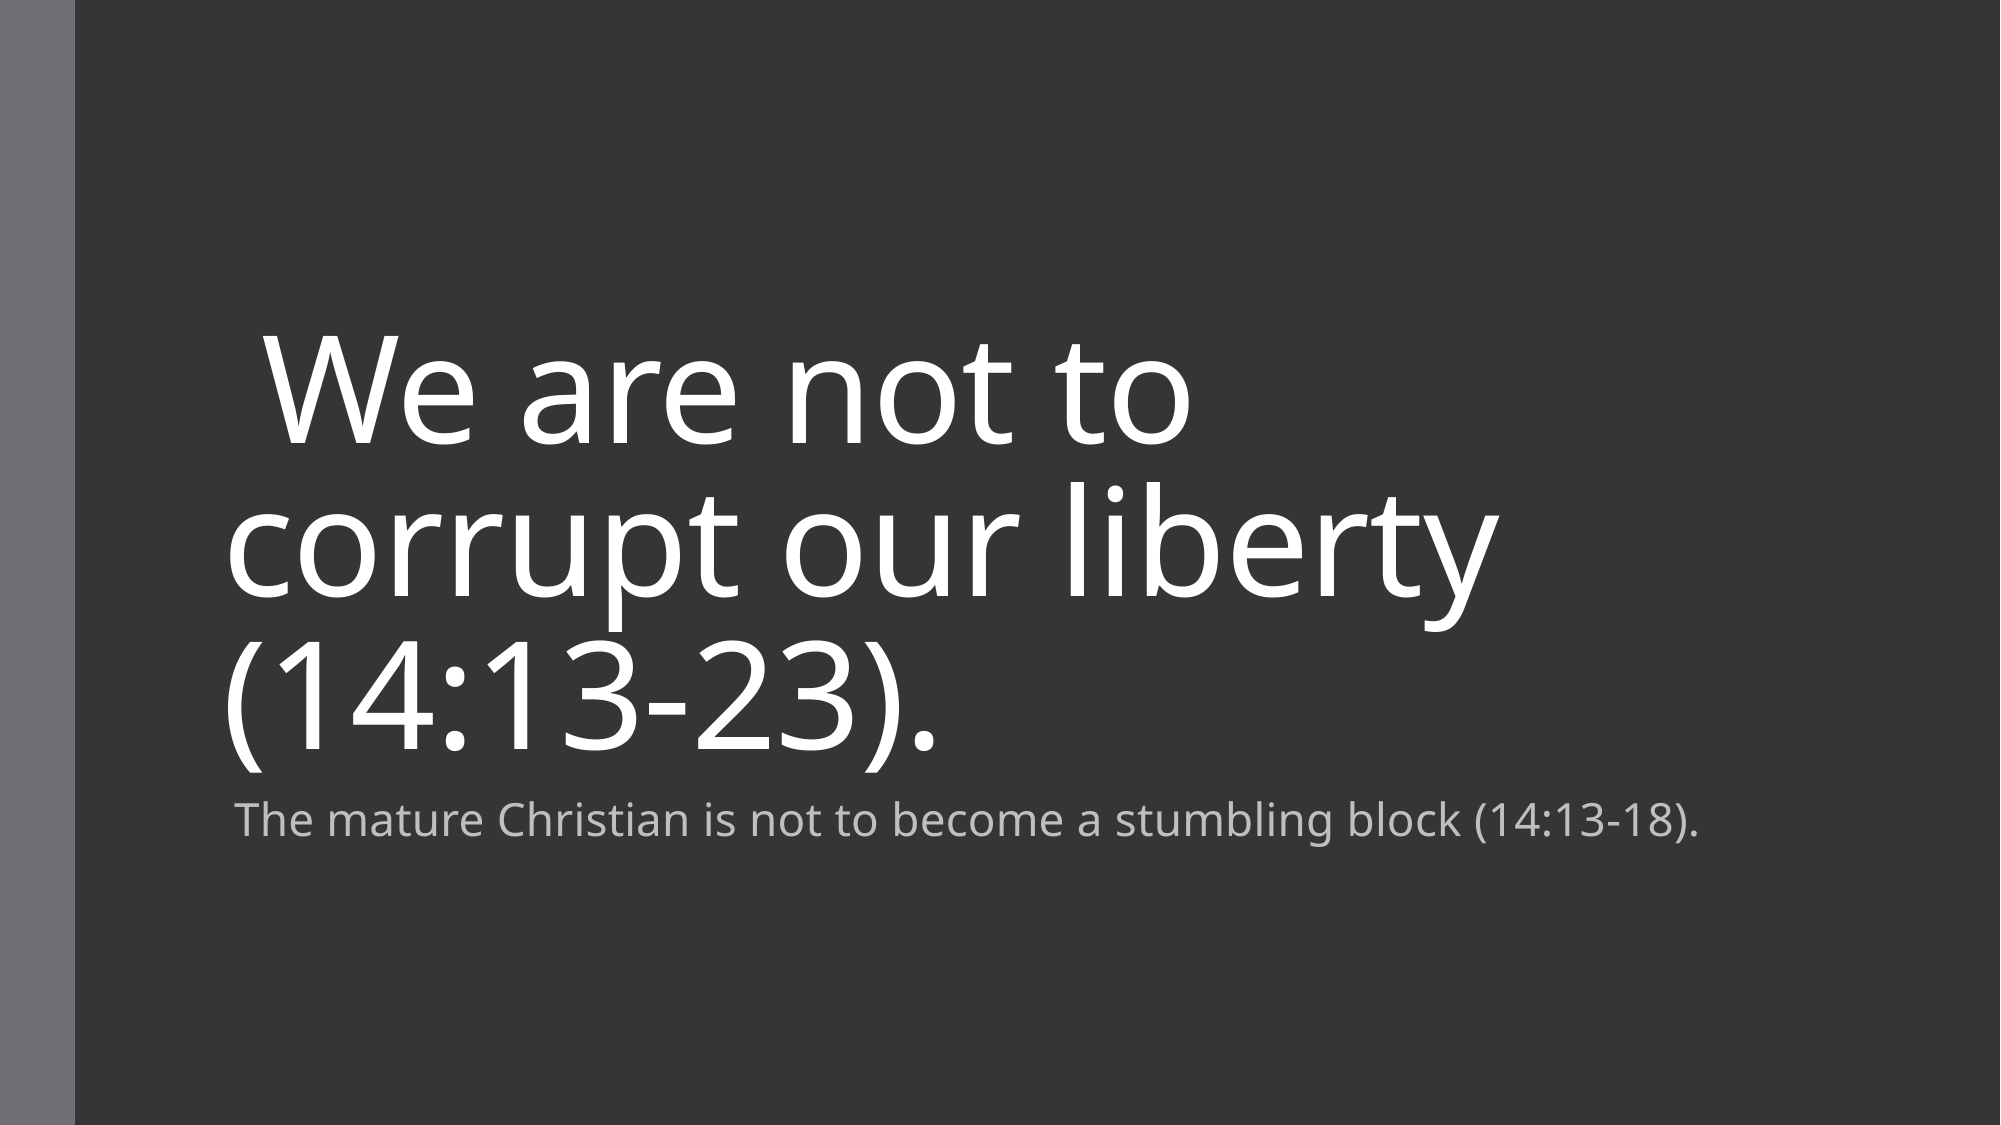

# We are not to corrupt our liberty (14:13-23).
 The mature Christian is not to become a stumbling block (14:13-18).